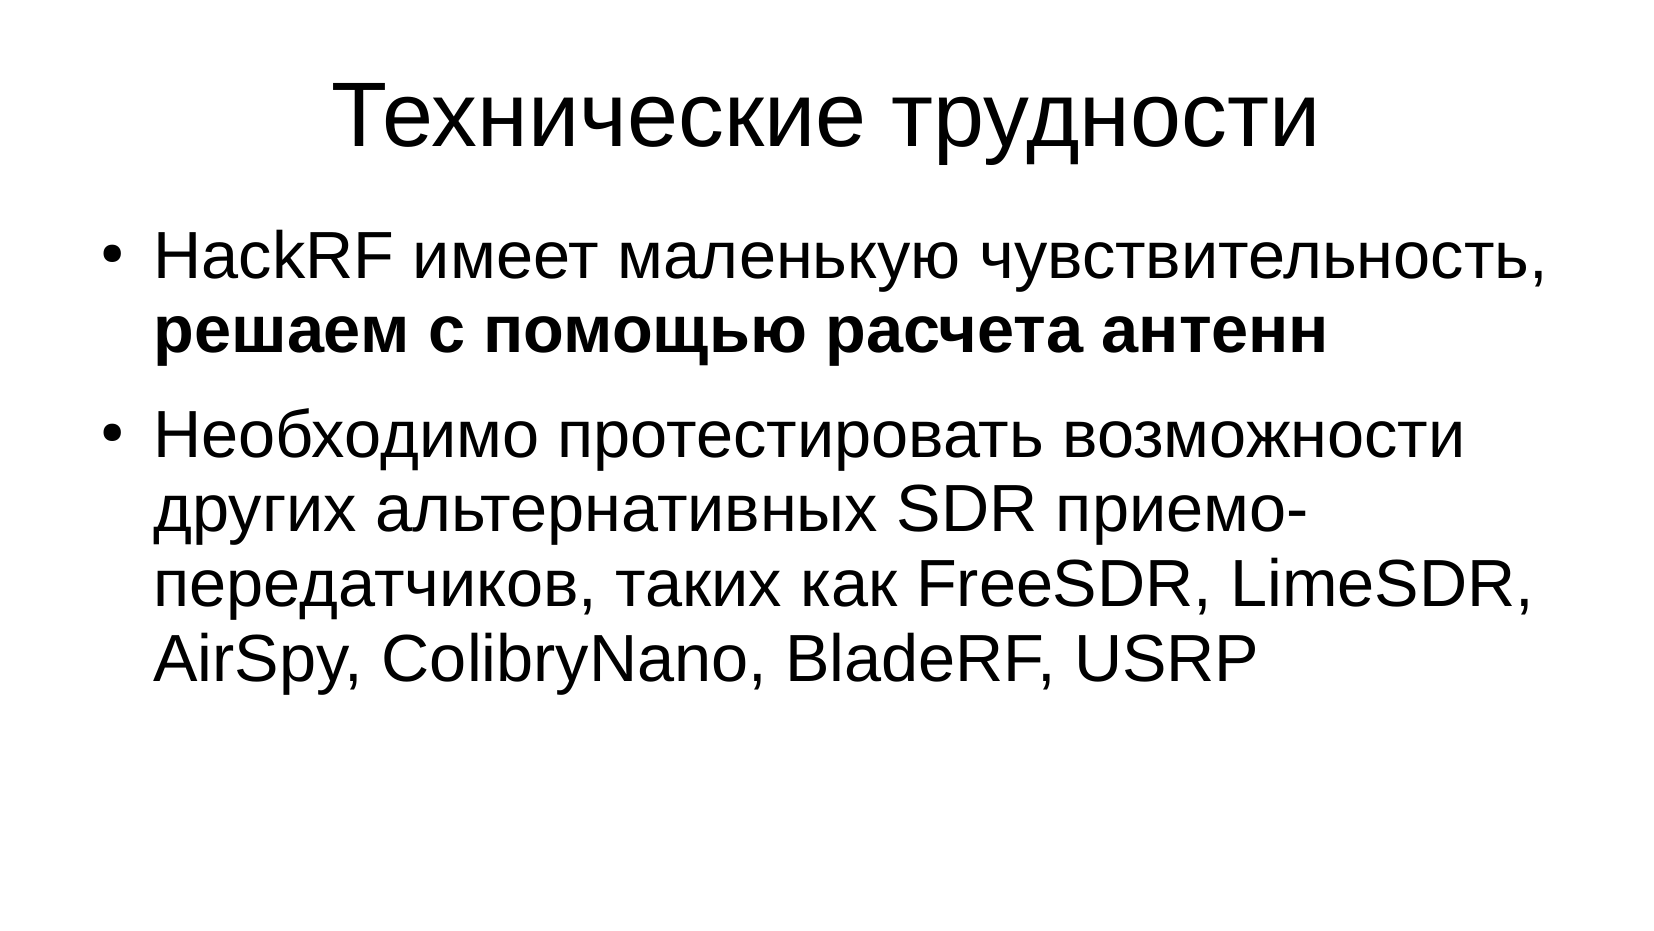

# Технические трудности
HackRF имеет маленькую чувствительность, решаем с помощью расчета антенн
Необходимо протестировать возможности других альтернативных SDR приемо-передатчиков, таких как FreeSDR, LimeSDR, AirSpy, ColibryNano, BladeRF, USRP